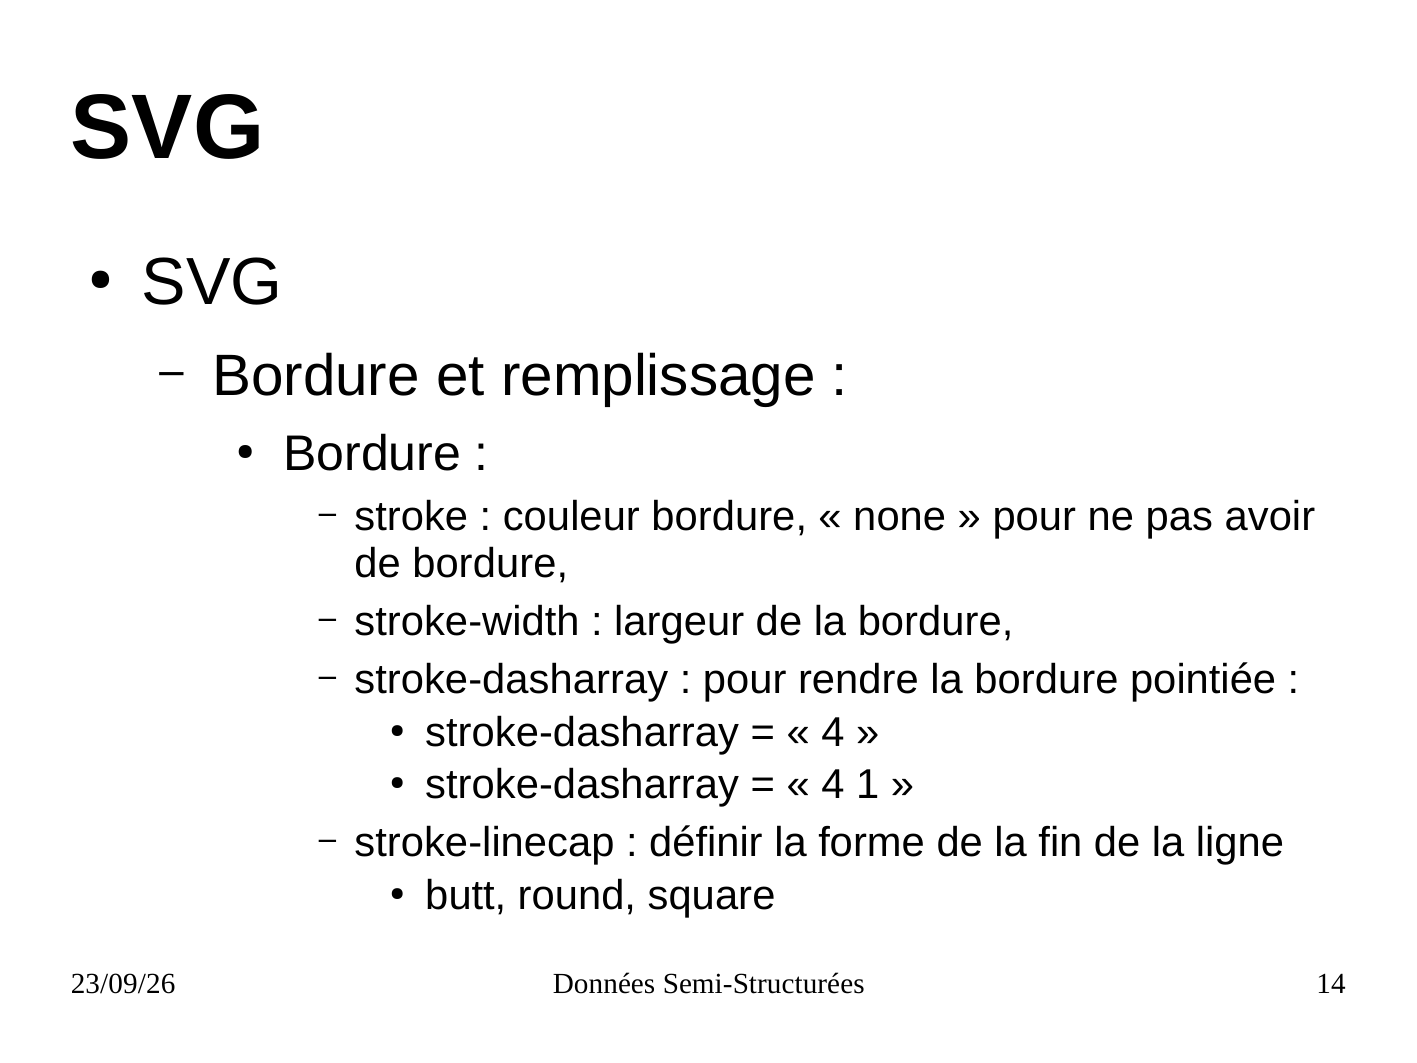

# SVG
SVG
Bordure et remplissage :
Bordure :
stroke : couleur bordure, « none » pour ne pas avoir de bordure,
stroke-width : largeur de la bordure,
stroke-dasharray : pour rendre la bordure pointiée :
stroke-dasharray = « 4 »
stroke-dasharray = « 4 1 »
stroke-linecap : définir la forme de la fin de la ligne
butt, round, square
Données Semi-Structurées
14